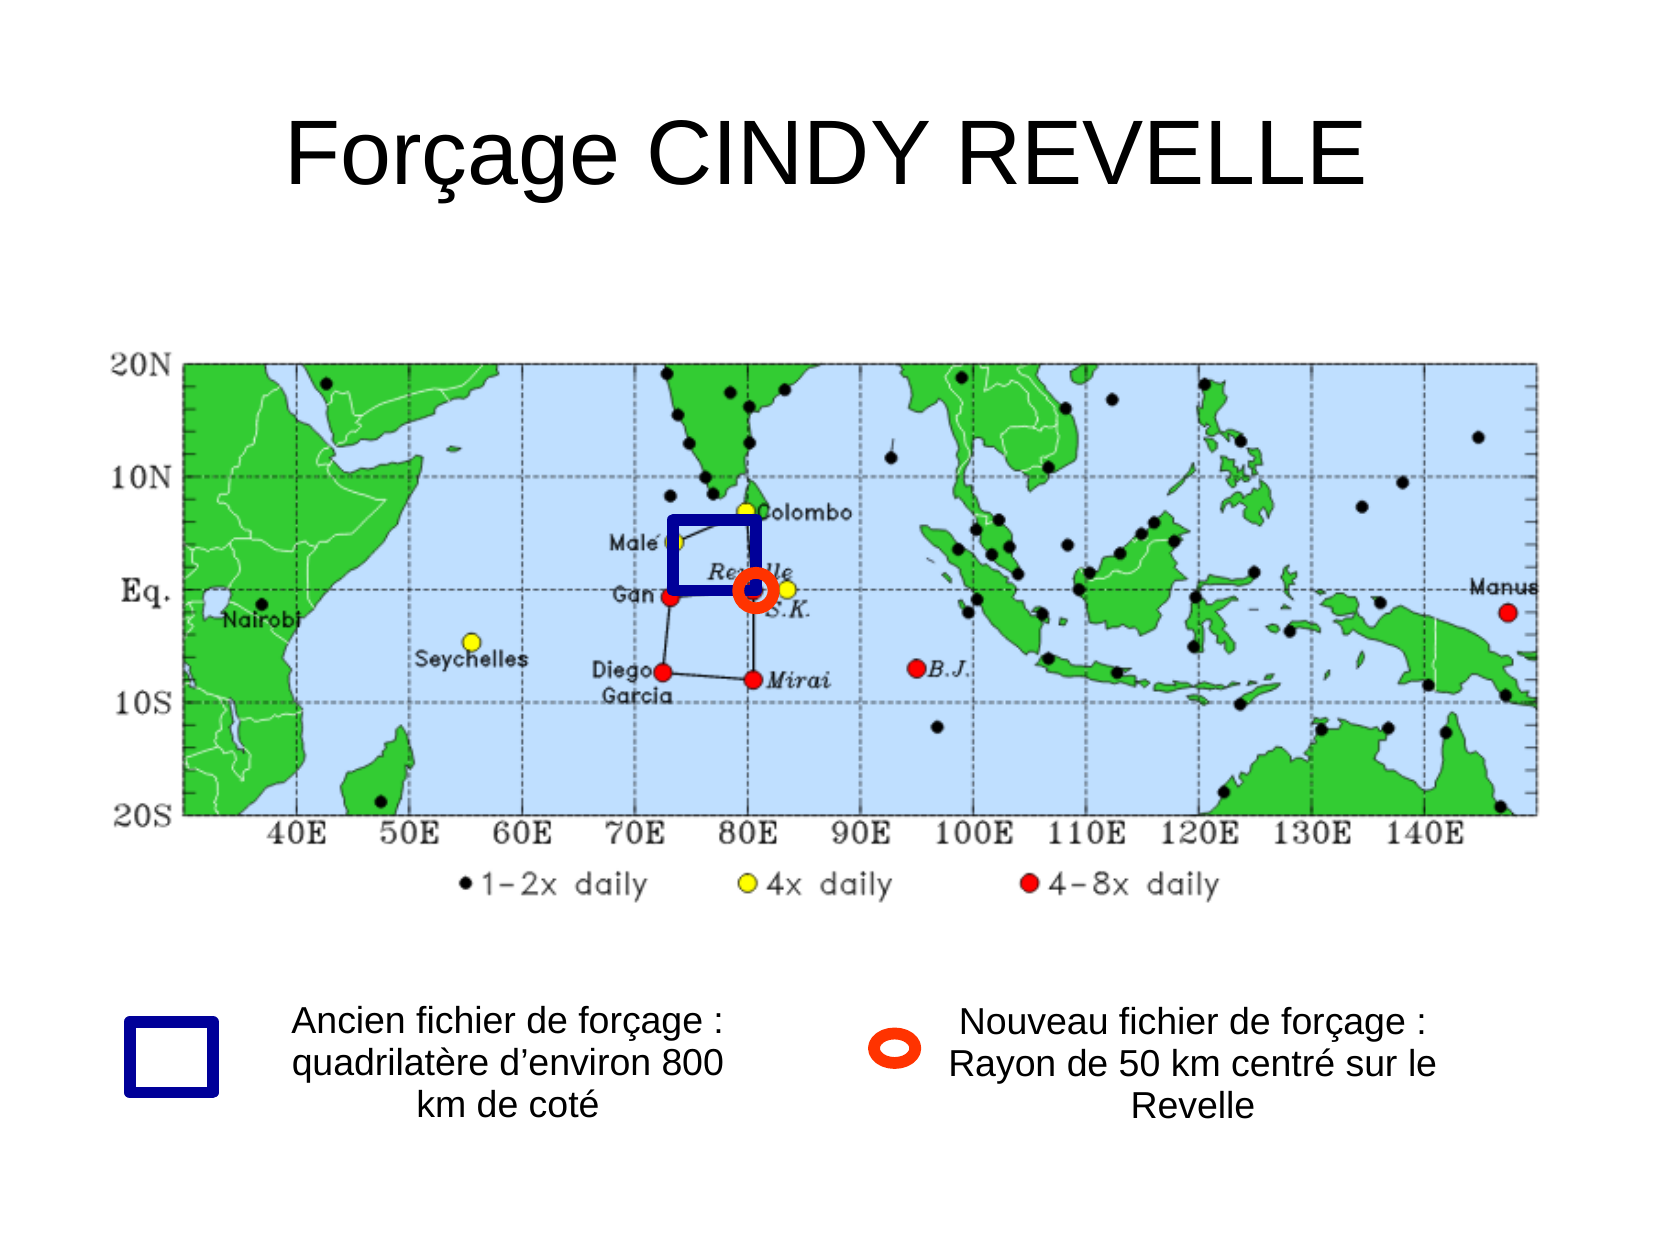

# Forçage CINDY REVELLE
Ancien fichier de forçage : quadrilatère d’environ 800 km de coté
Nouveau fichier de forçage : Rayon de 50 km centré sur le Revelle